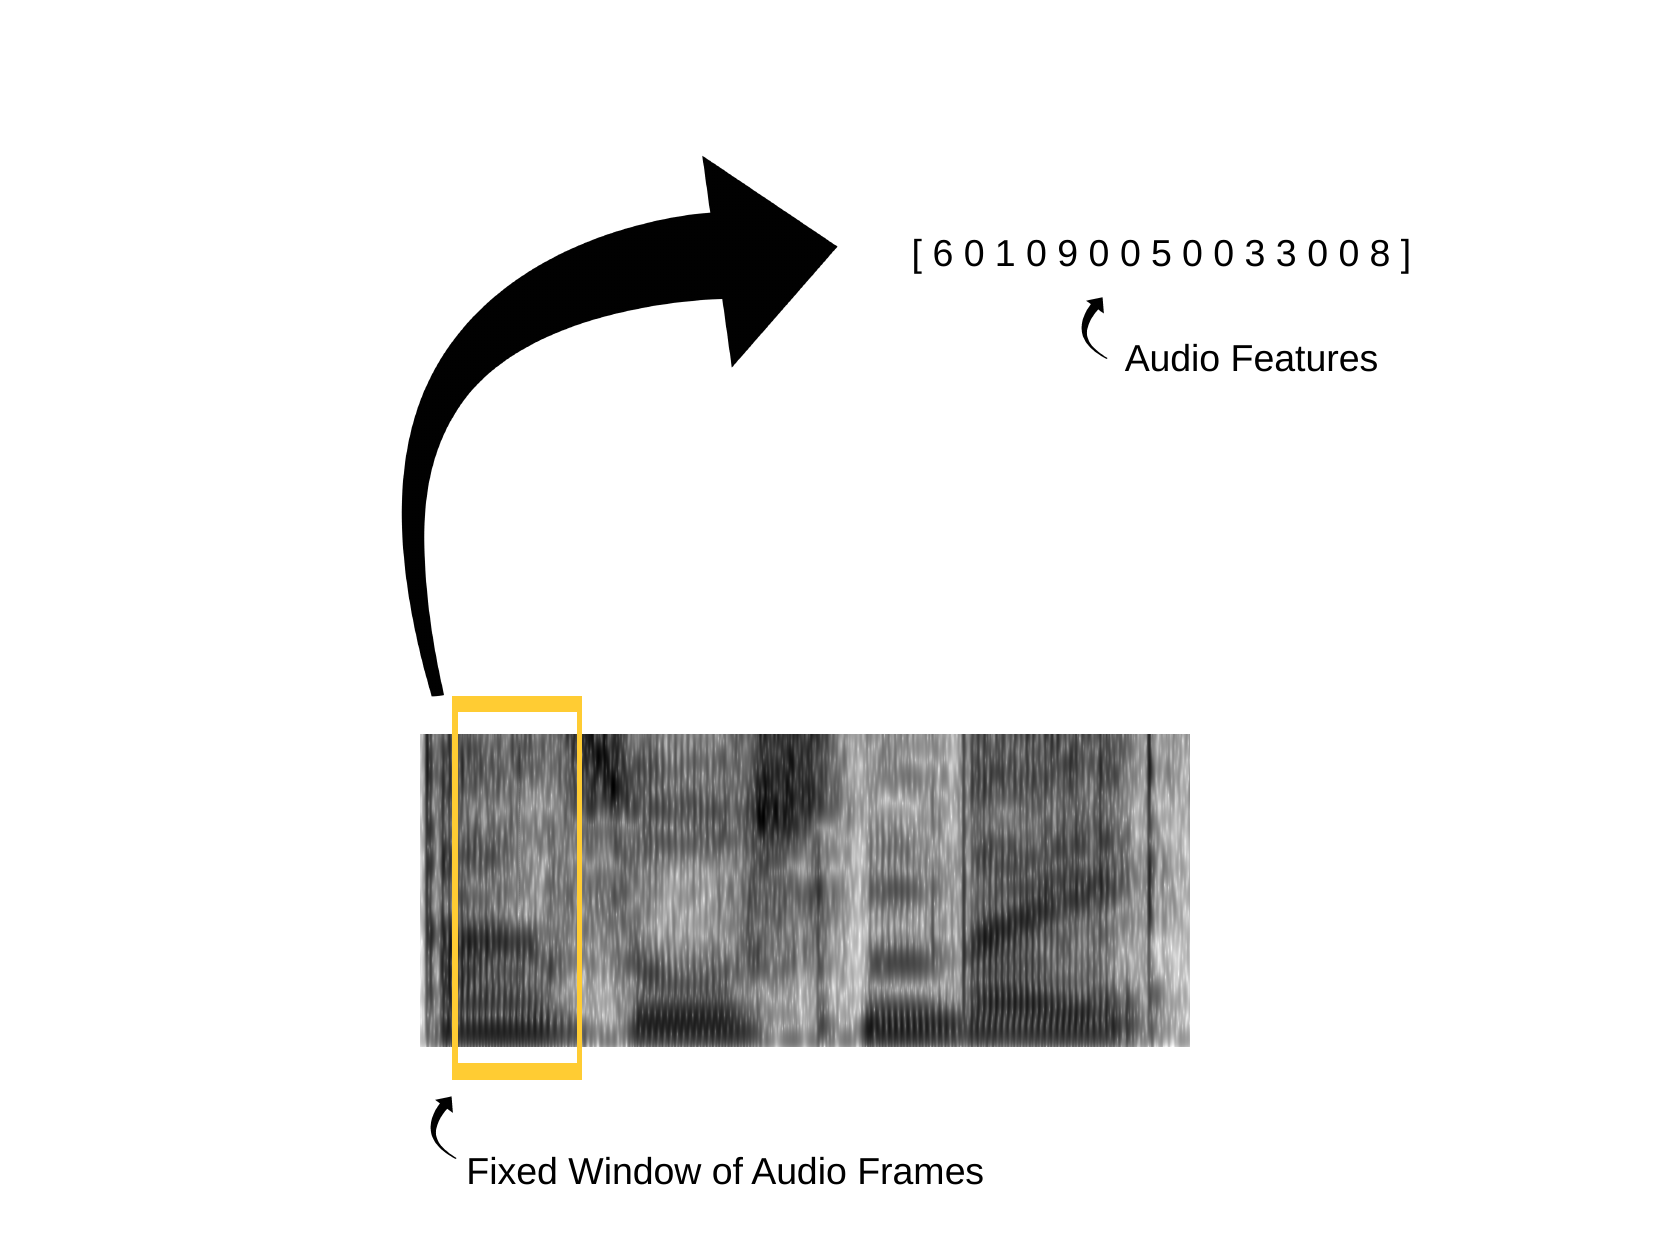

[ 6 0 1 0 9 0 0 5 0 0 3 3 0 0 8 ]
Audio Features
Fixed Window of Audio Frames